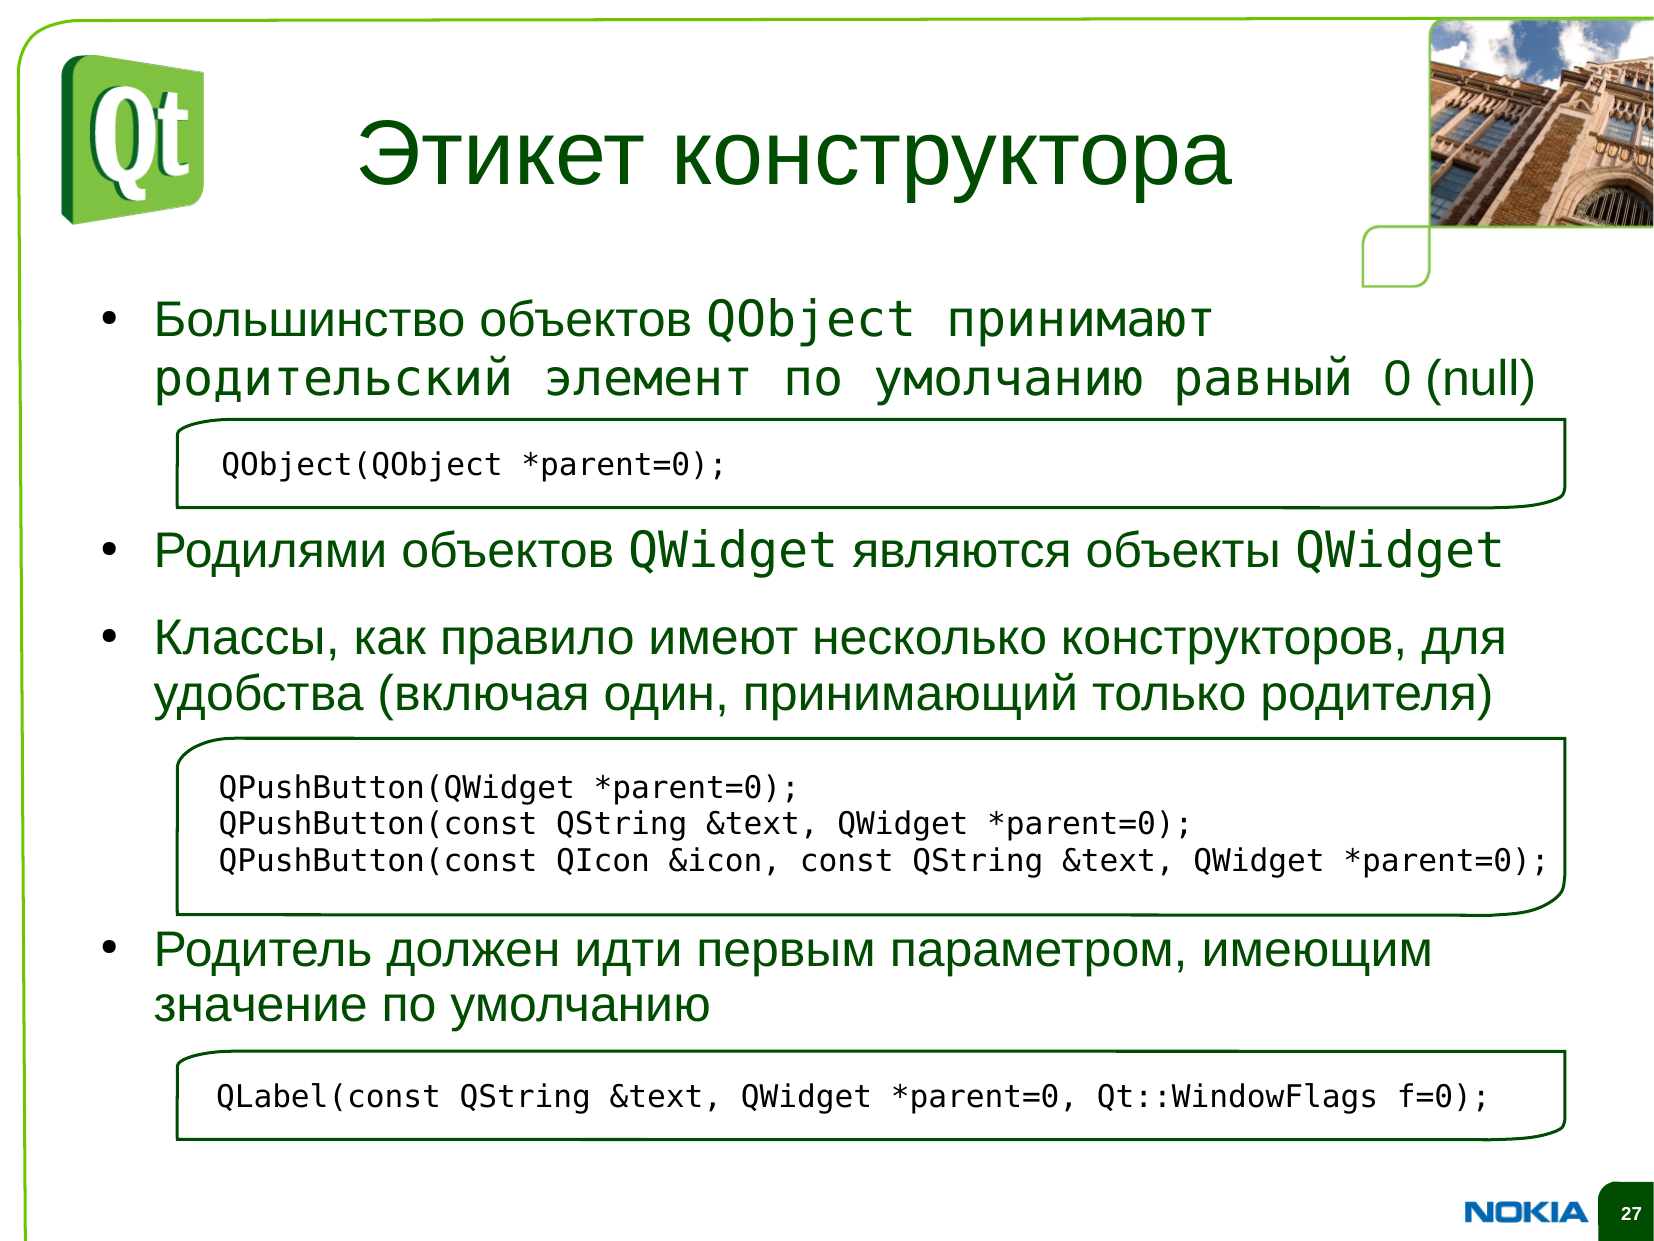

# Этикет конструктора
Большинство объектов QObject принимают родительский элемент по умолчанию равный 0 (null)
Родилями объектов QWidget являются объекты QWidget
Классы, как правило имеют несколько конструкторов, для удобства (включая один, принимающий только родителя)
Родитель должен идти первым параметром, имеющим значение по умолчанию
QObject(QObject *parent=0);
QPushButton(QWidget *parent=0);
QPushButton(const QString &text, QWidget *parent=0);
QPushButton(const QIcon &icon, const QString &text, QWidget *parent=0);
QLabel(const QString &text, QWidget *parent=0, Qt::WindowFlags f=0);